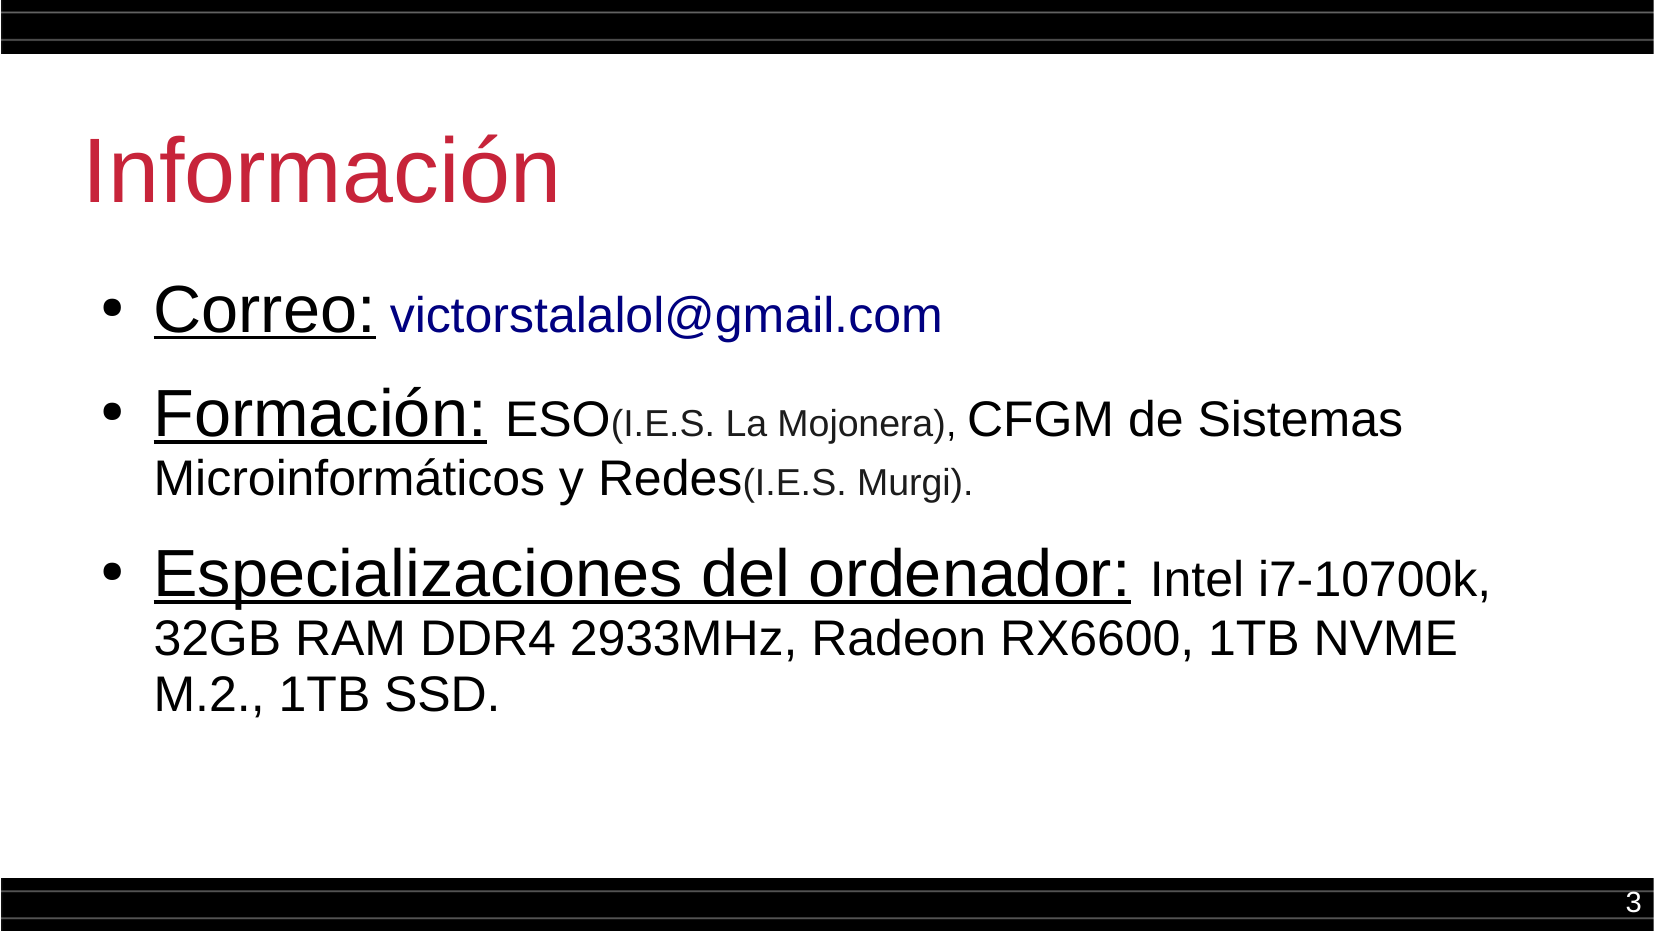

# Información
Correo: victorstalalol@gmail.com
Formación: ESO(I.E.S. La Mojonera), CFGM de Sistemas Microinformáticos y Redes(I.E.S. Murgi).
Especializaciones del ordenador: Intel i7-10700k, 32GB RAM DDR4 2933MHz, Radeon RX6600, 1TB NVME M.2., 1TB SSD.